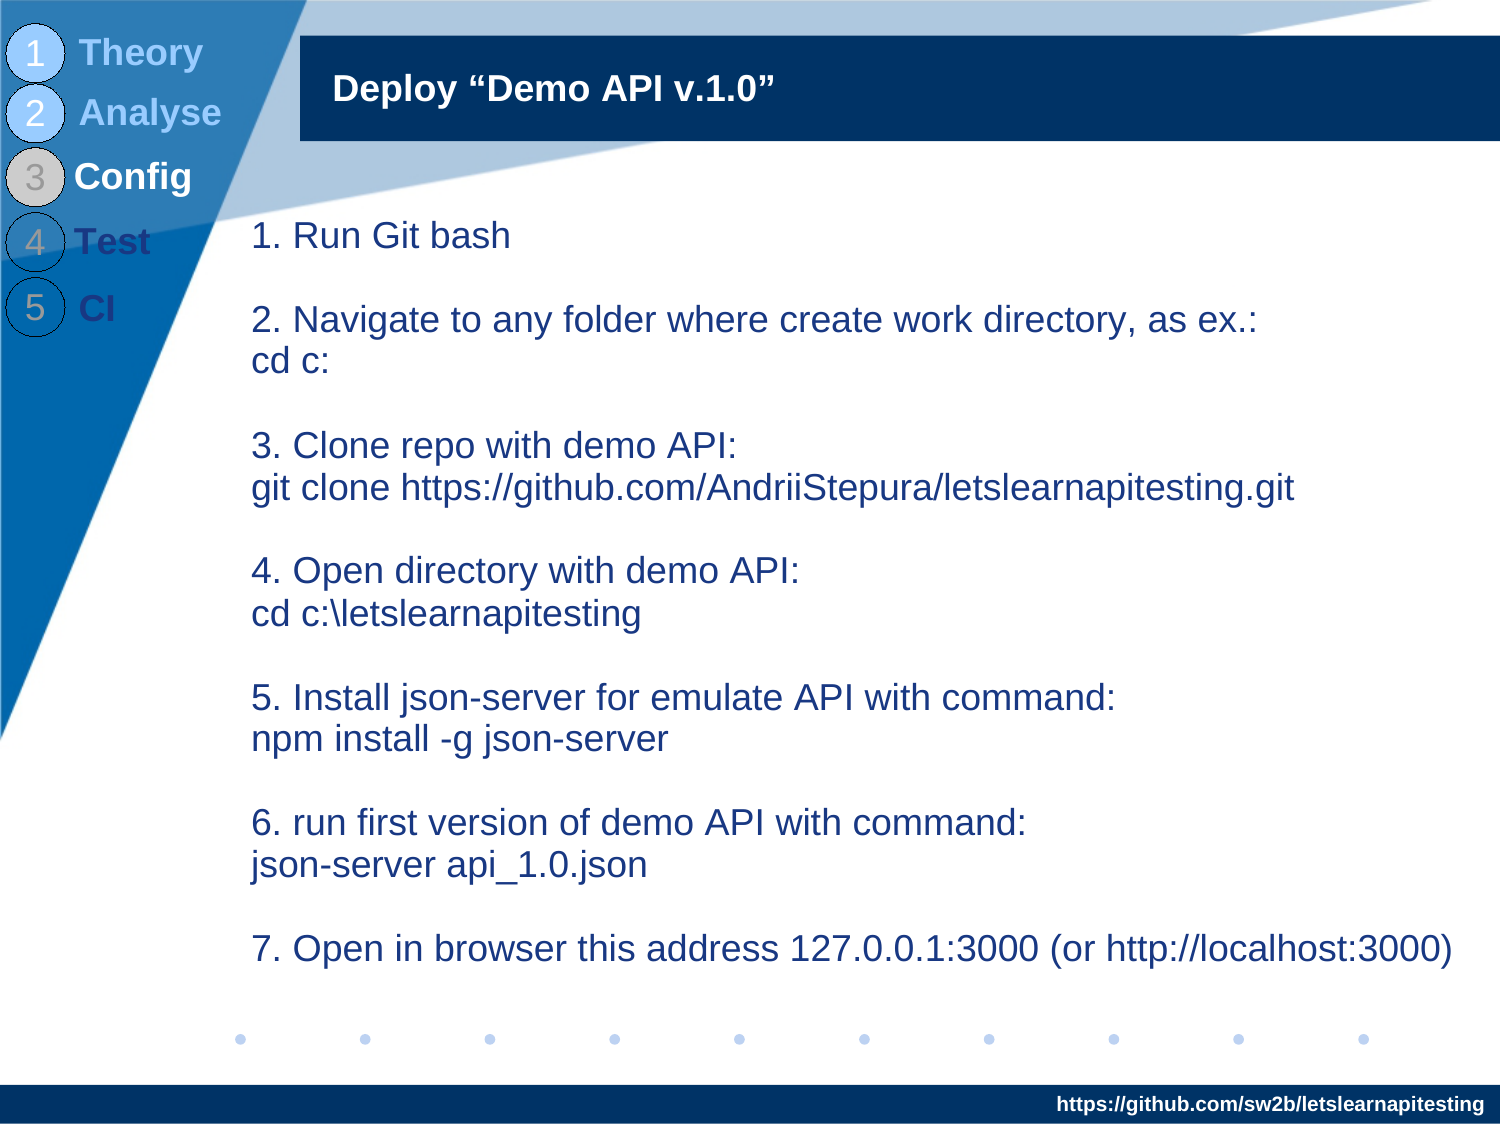

1
Theory
# Deploy “Demo API v.1.0”
2
Analyse
3
Config
1. Run Git bash
2. Navigate to any folder where create work directory, as ex.:
cd c:
3. Clone repo with demo API:
git clone https://github.com/AndriiStepura/letslearnapitesting.git
4. Open directory with demo API:
cd c:\letslearnapitesting
5. Install json-server for emulate API with command:
npm install -g json-server
6. run first version of demo API with command:
json-server api_1.0.json
7. Open in browser this address 127.0.0.1:3000 (or http://localhost:3000)
4
Test
5
CI